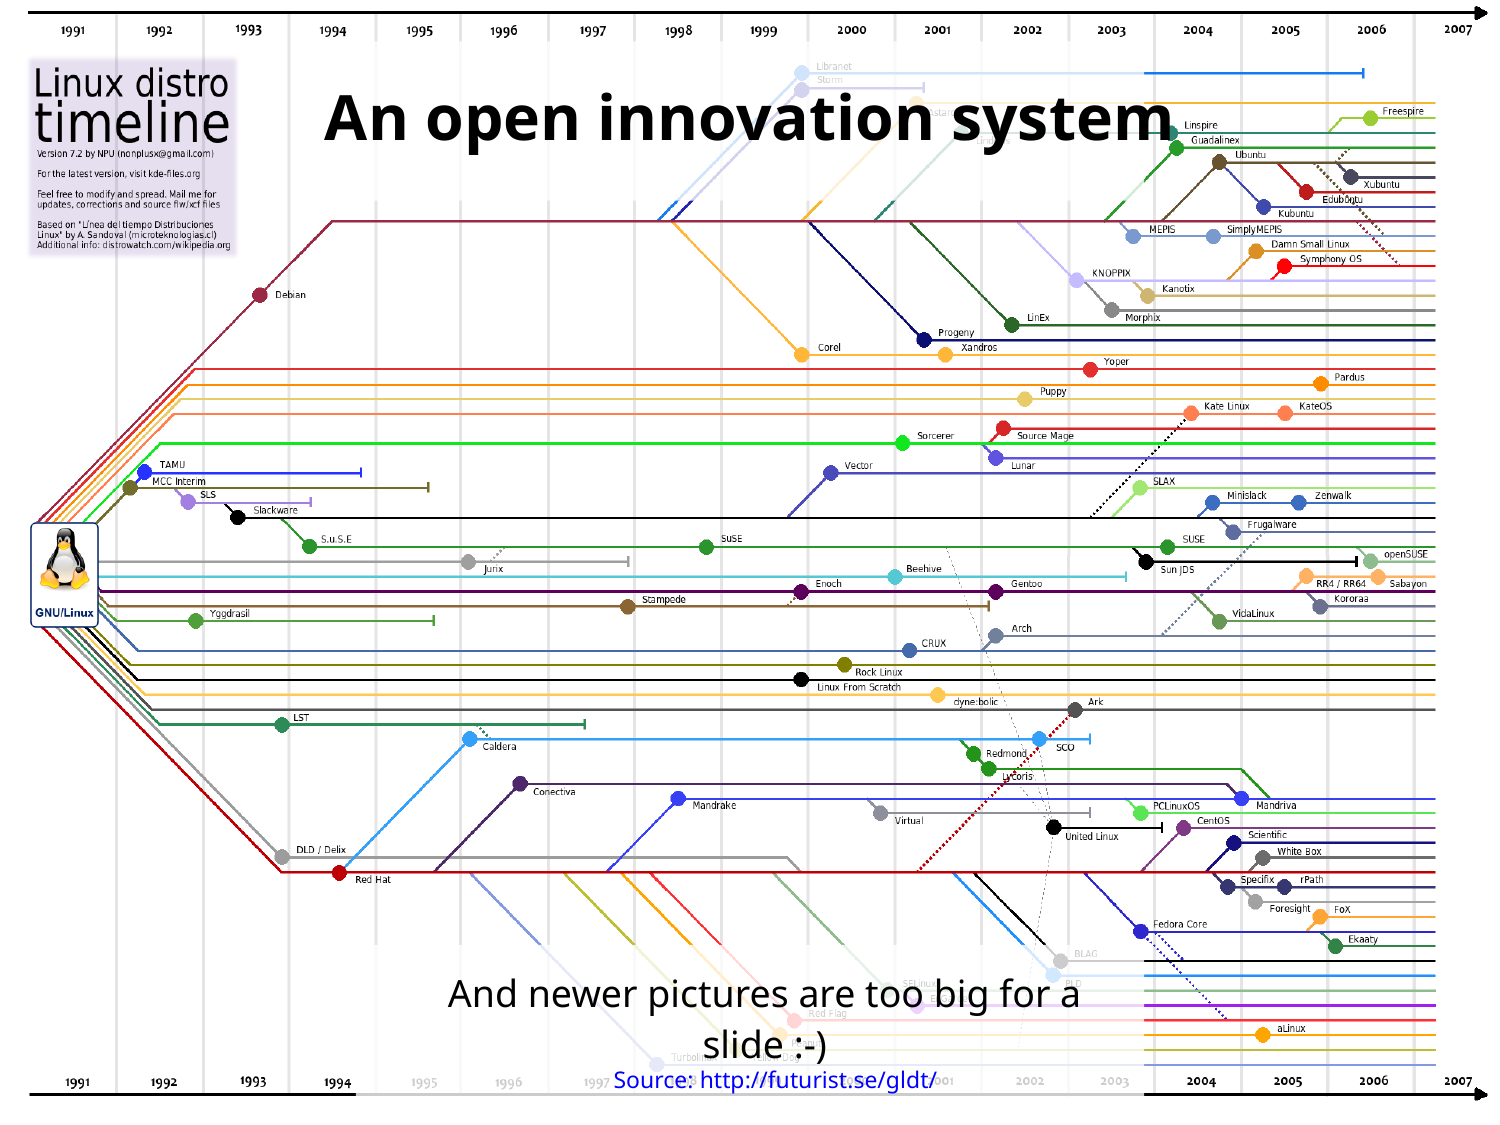

# An open innovation system
And newer pictures are too big for a slide :-)
Source: http://futurist.se/gldt/